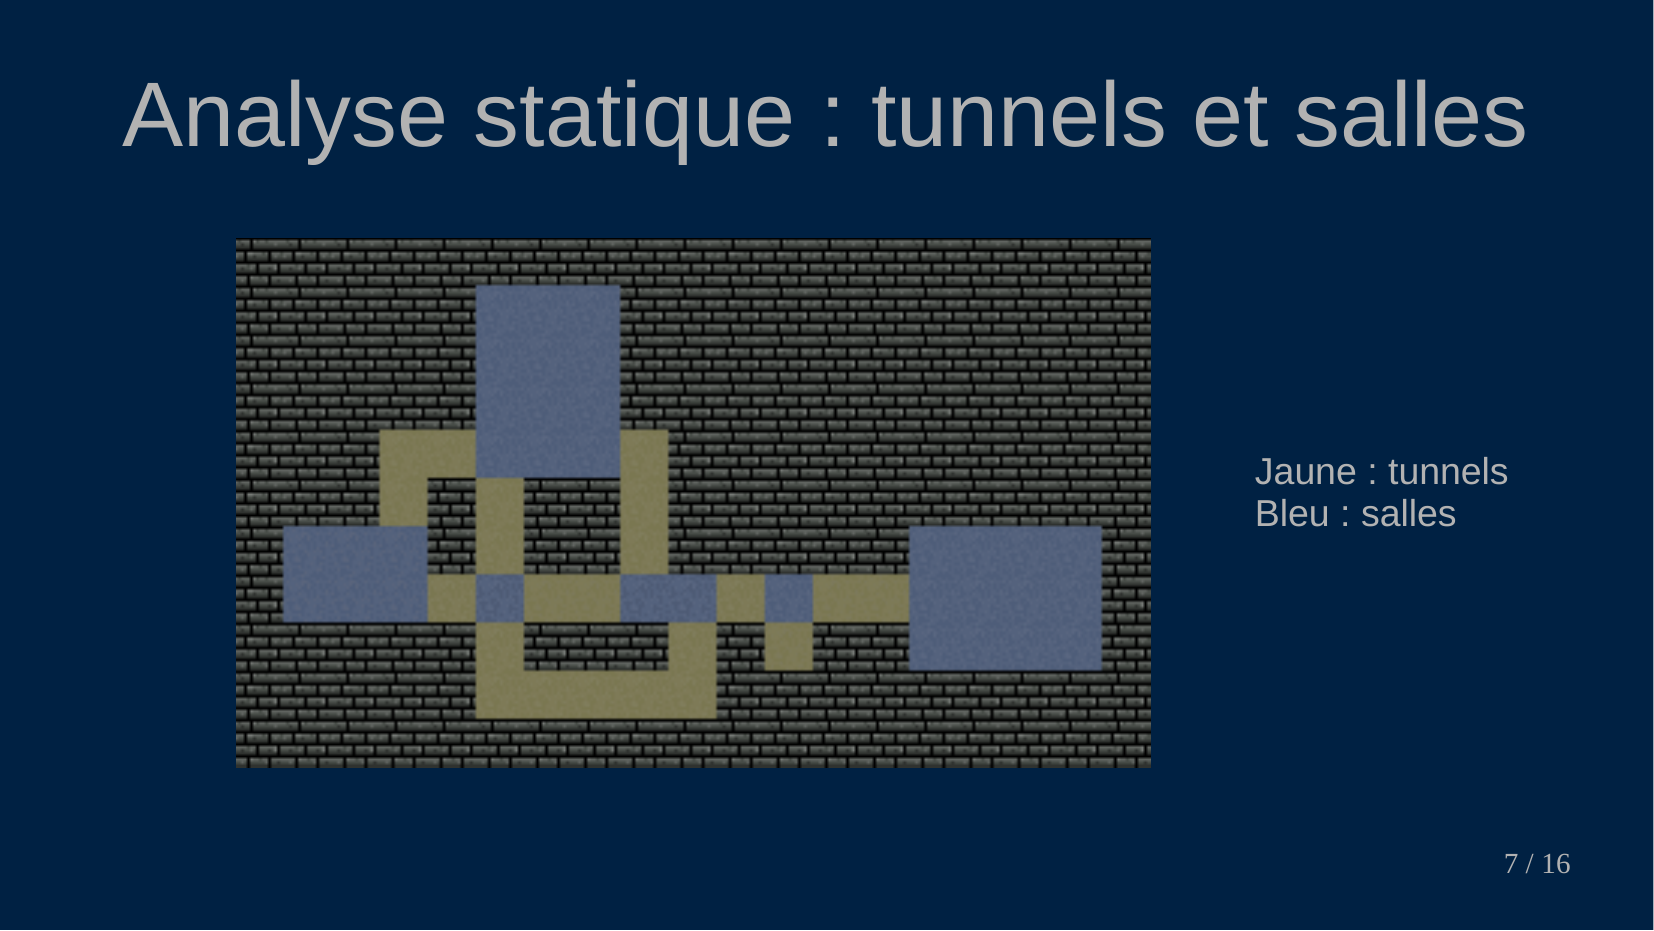

# Analyse statique : tunnels et salles
Jaune : tunnels
Bleu : salles
7